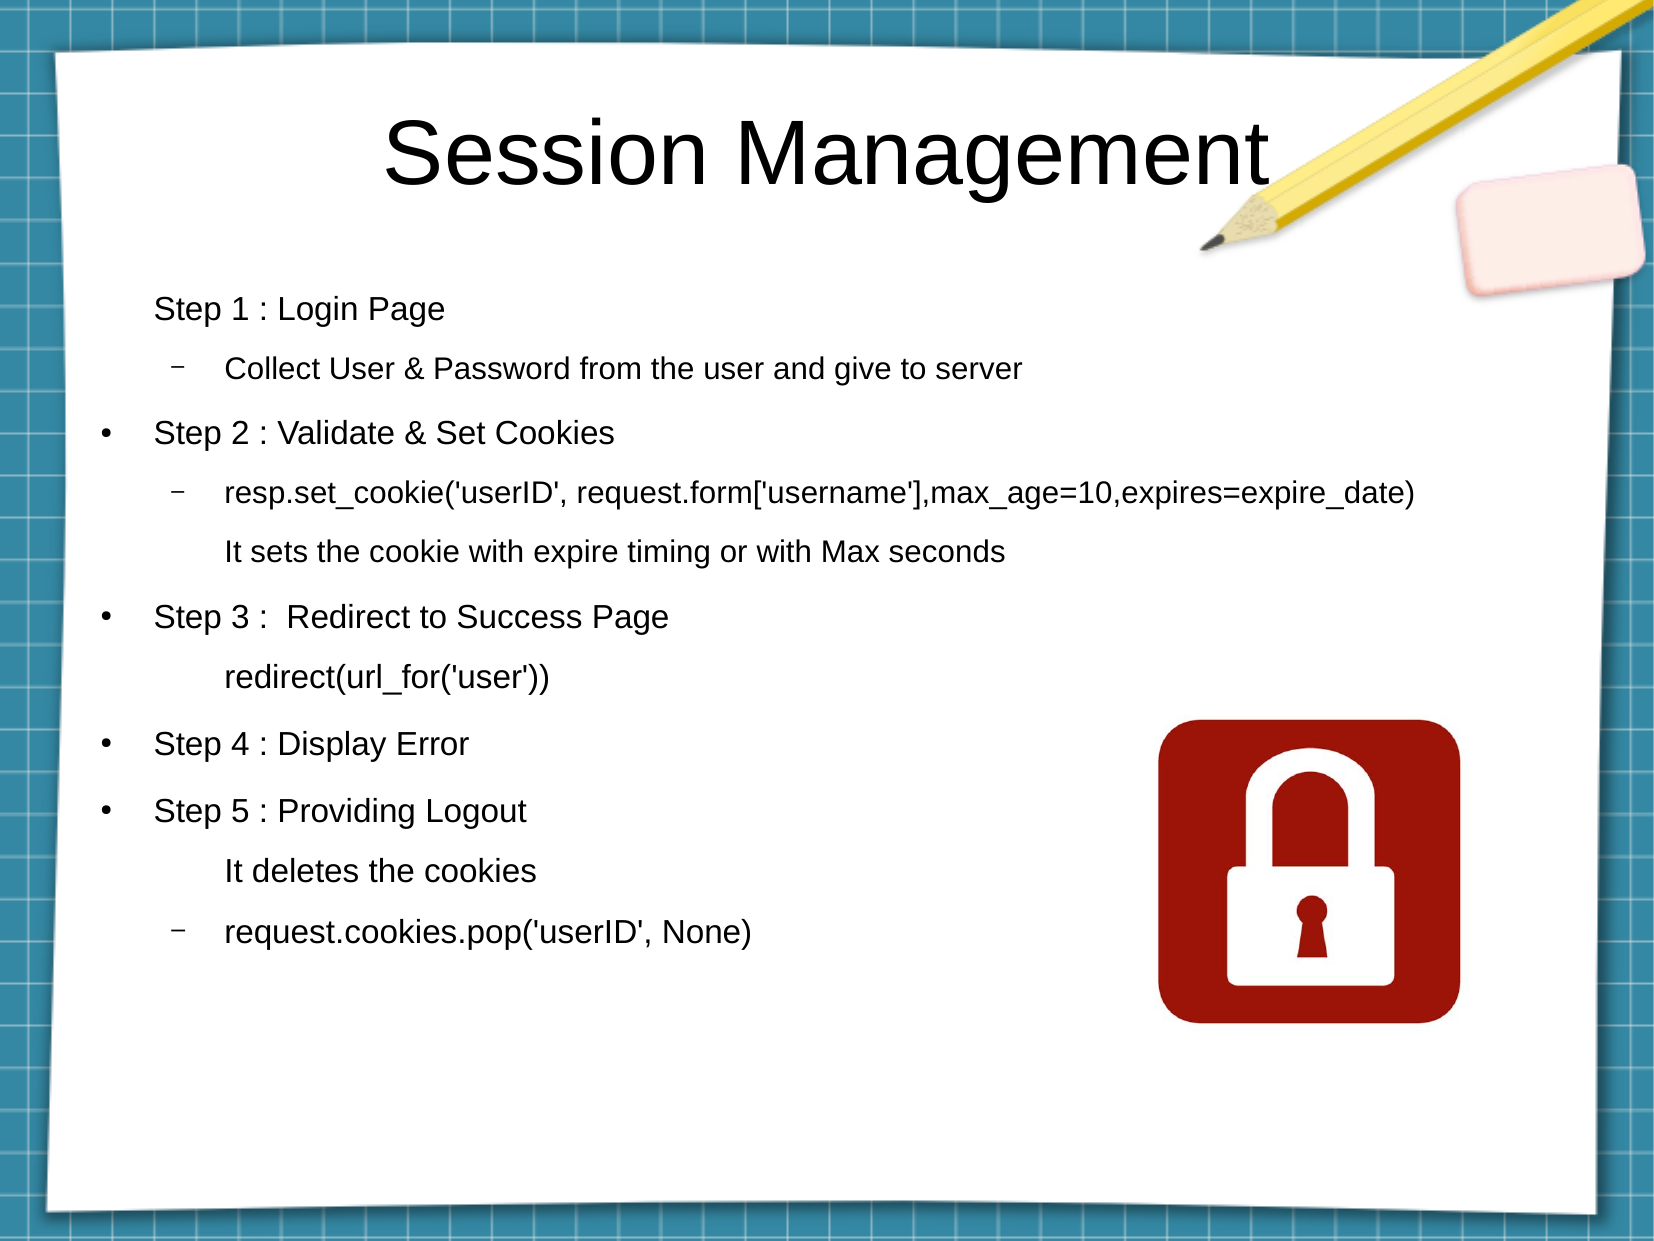

# Session Management
Step 1 : Login Page
Collect User & Password from the user and give to server
Step 2 : Validate & Set Cookies
resp.set_cookie('userID', request.form['username'],max_age=10,expires=expire_date)
It sets the cookie with expire timing or with Max seconds
Step 3 : Redirect to Success Page
redirect(url_for('user'))
Step 4 : Display Error
Step 5 : Providing Logout
It deletes the cookies
request.cookies.pop('userID', None)